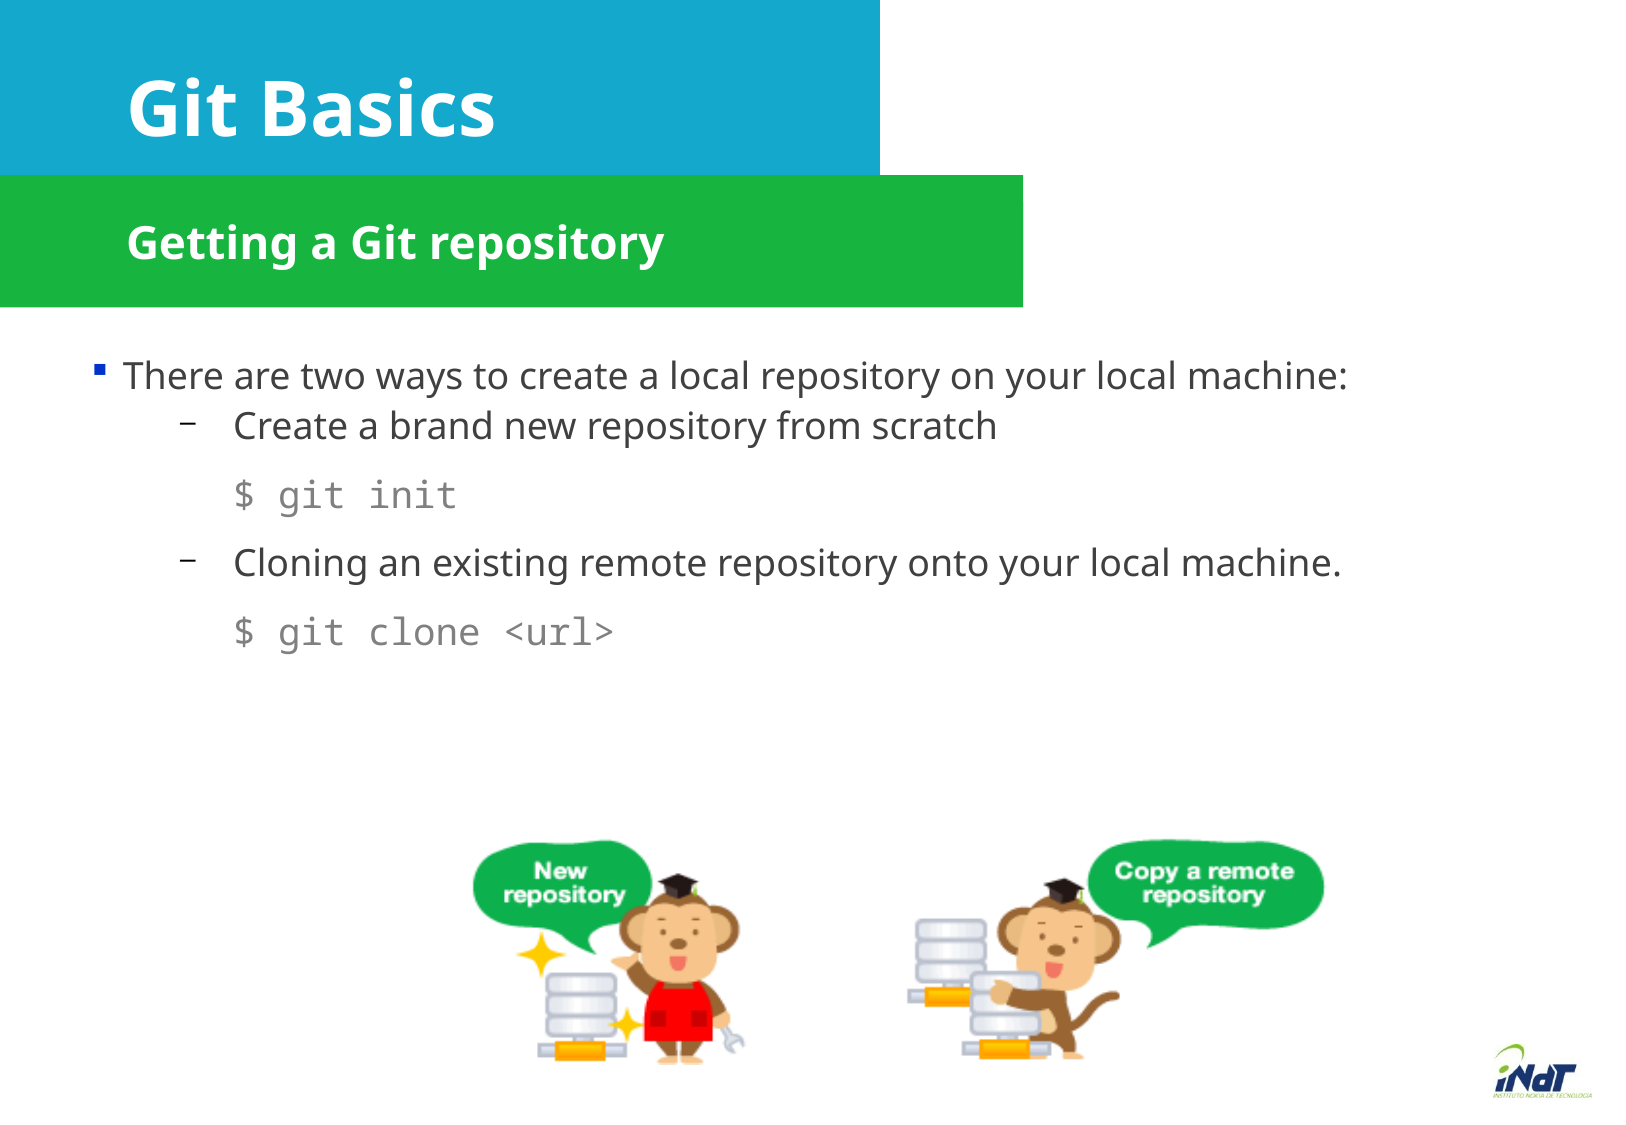

# Git Basics
Getting a Git repository
There are two ways to create a local repository on your local machine:
Create a brand new repository from scratch
$ git init
Cloning an existing remote repository onto your local machine.
$ git clone <url>